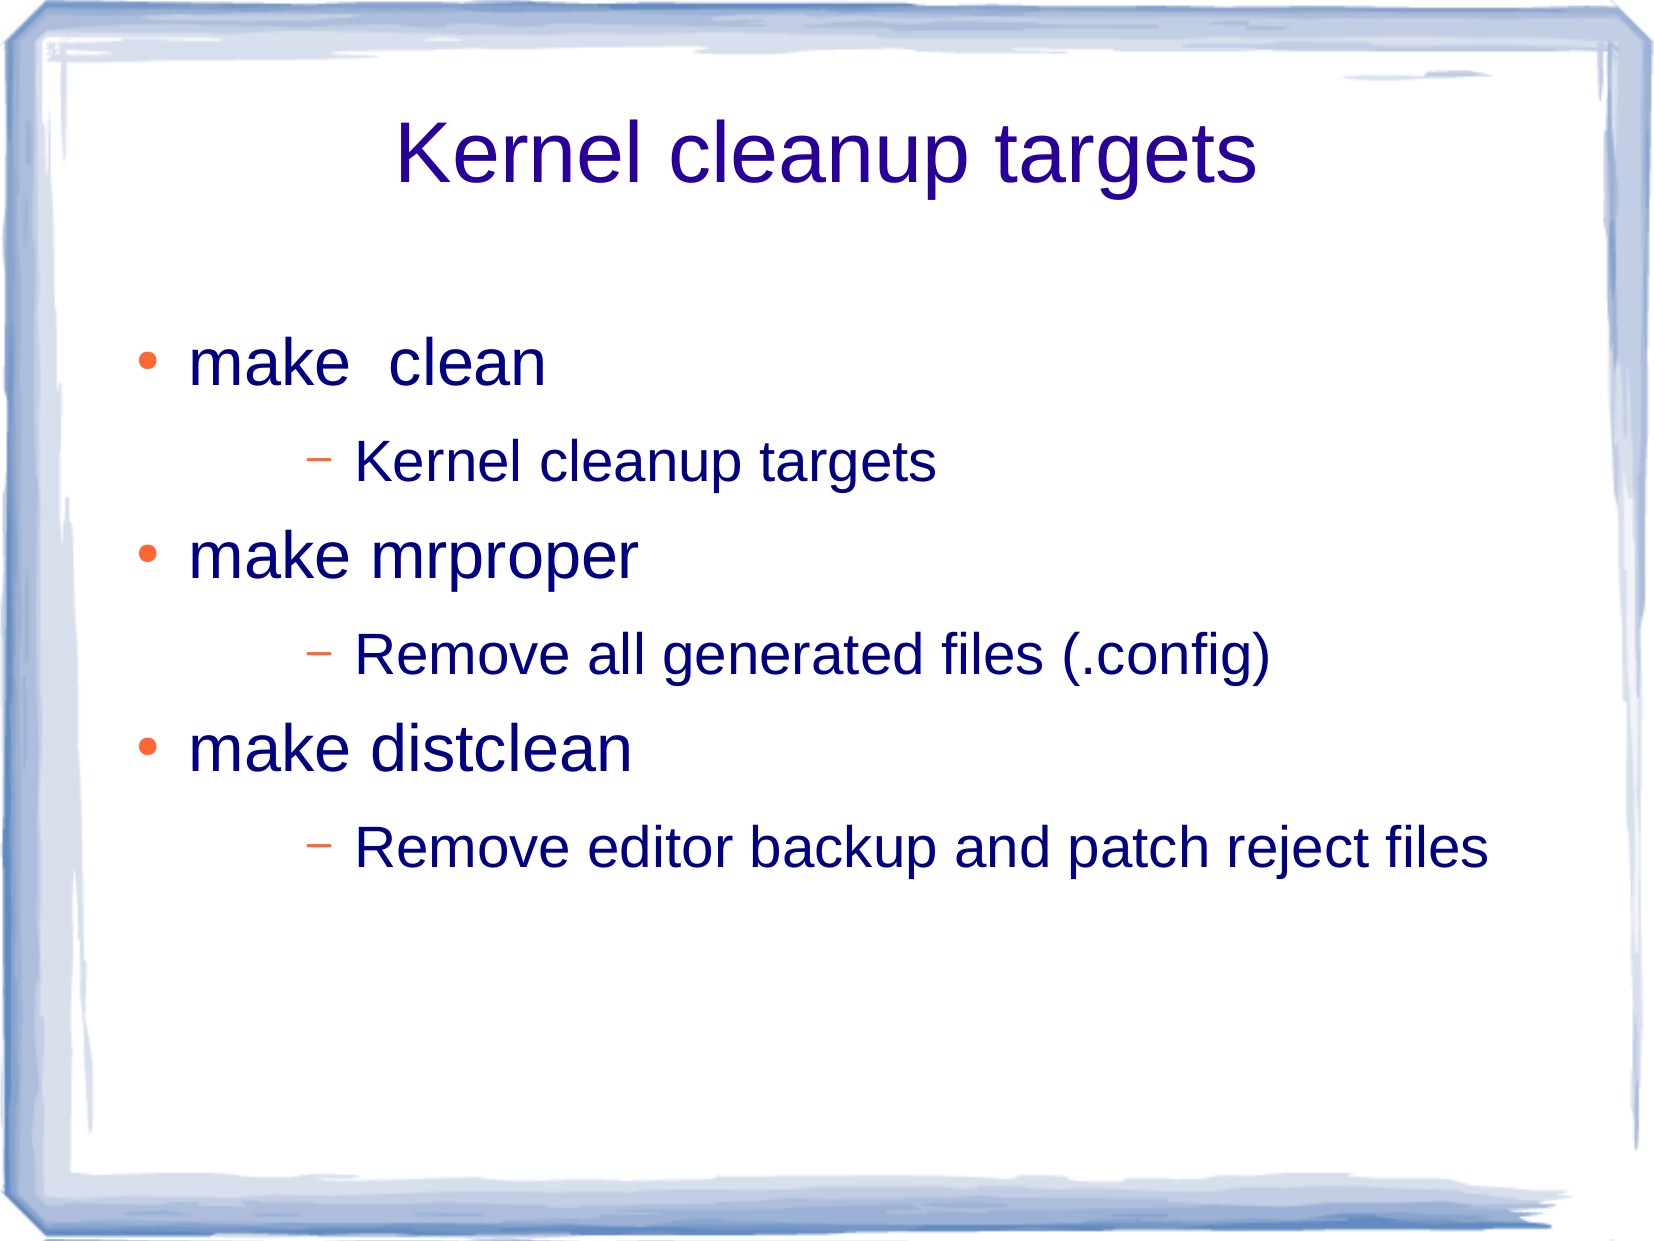

# Kernel cleanup targets
make clean
Kernel cleanup targets
make mrproper
Remove all generated files (.config)
make distclean
Remove editor backup and patch reject files